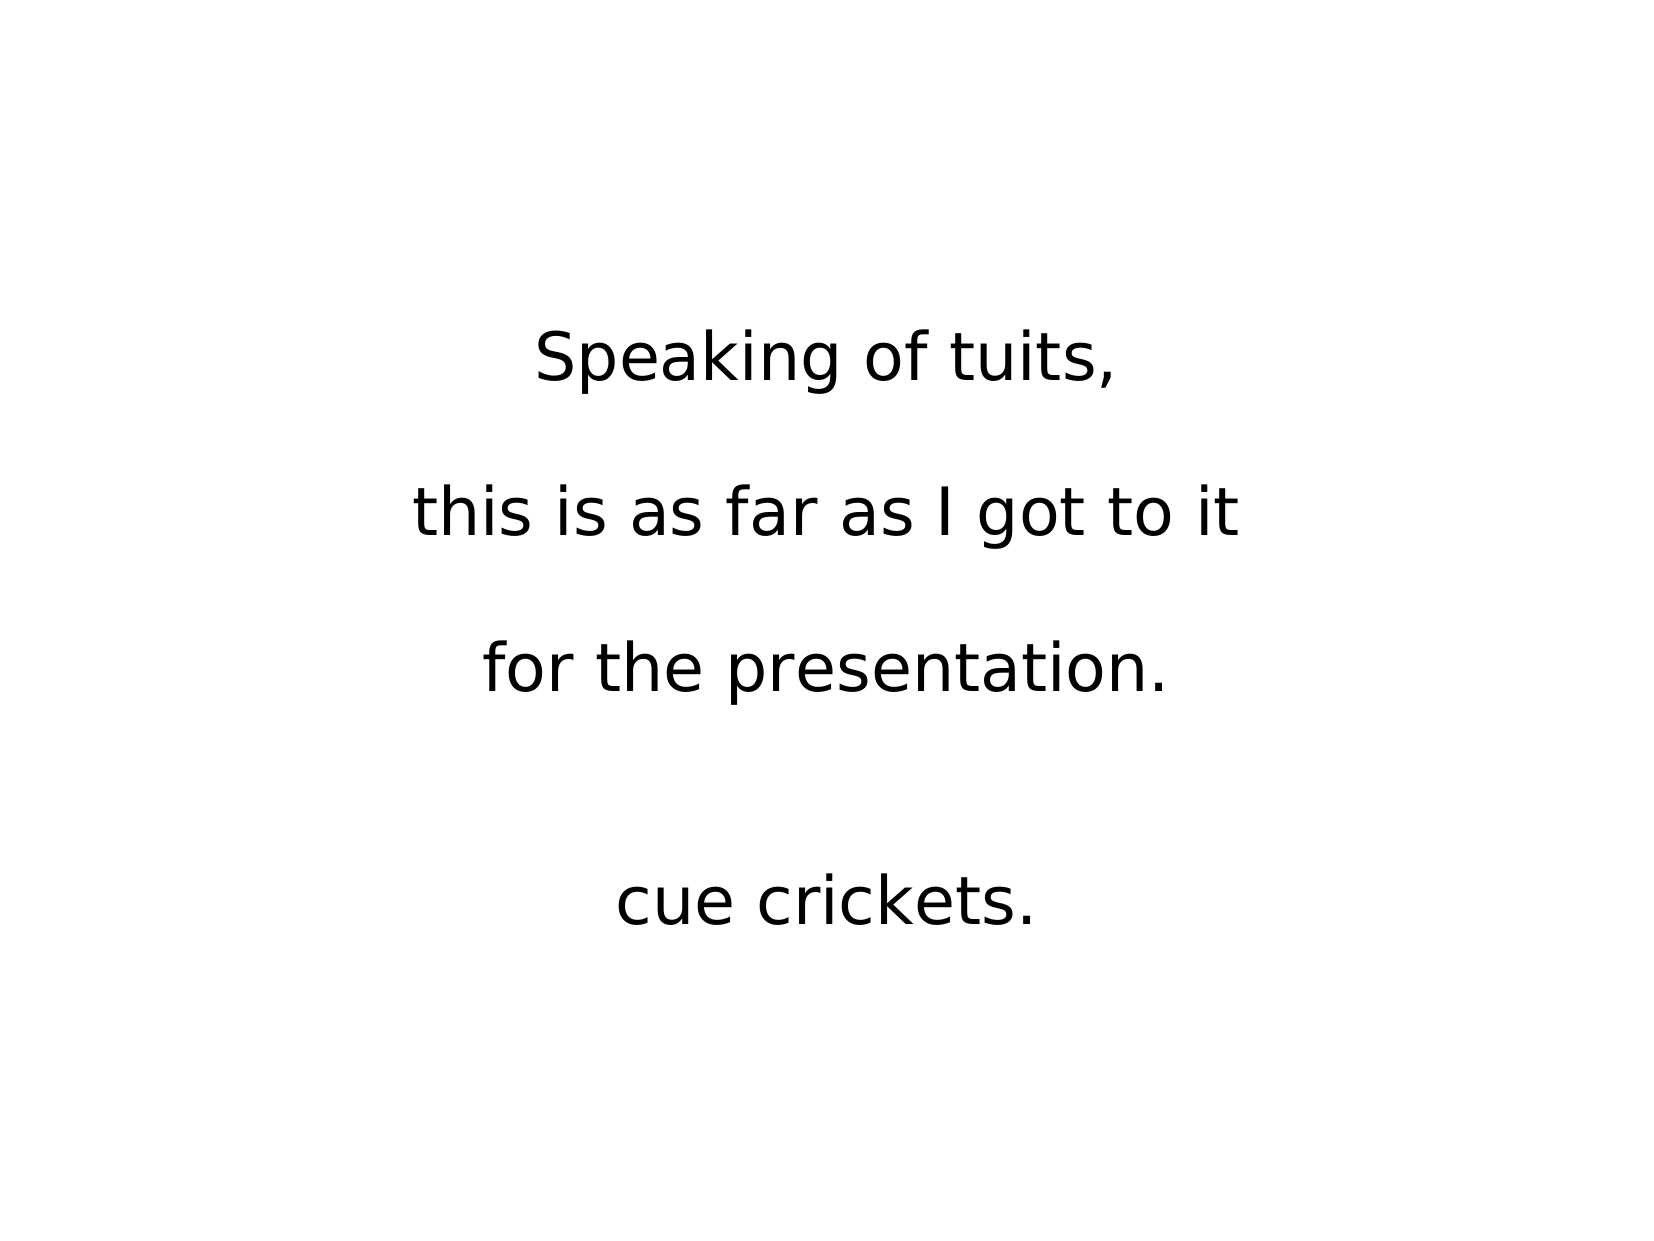

# Speaking of tuits,
this is as far as I got to it
for the presentation.
cue crickets.